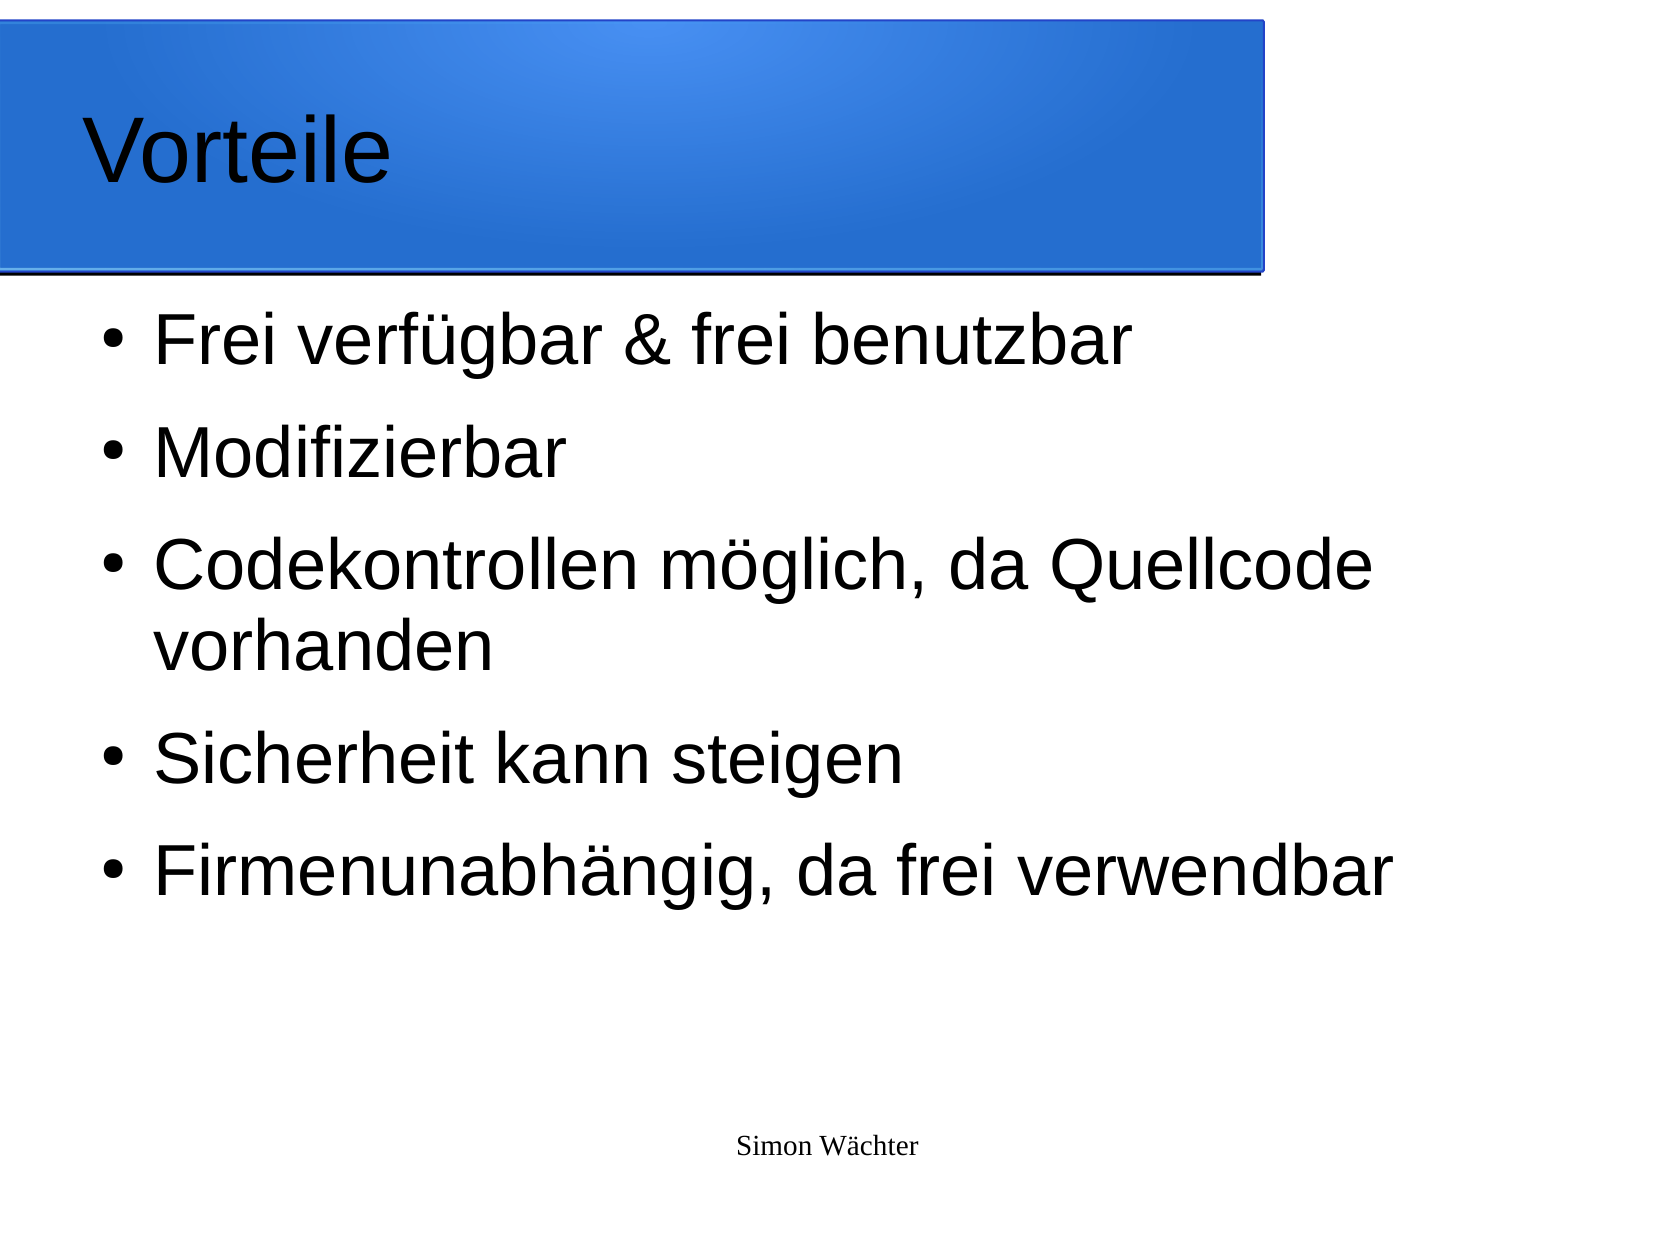

# Vorteile
Frei verfügbar & frei benutzbar
Modifizierbar
Codekontrollen möglich, da Quellcode vorhanden
Sicherheit kann steigen
Firmenunabhängig, da frei verwendbar
Simon Wächter